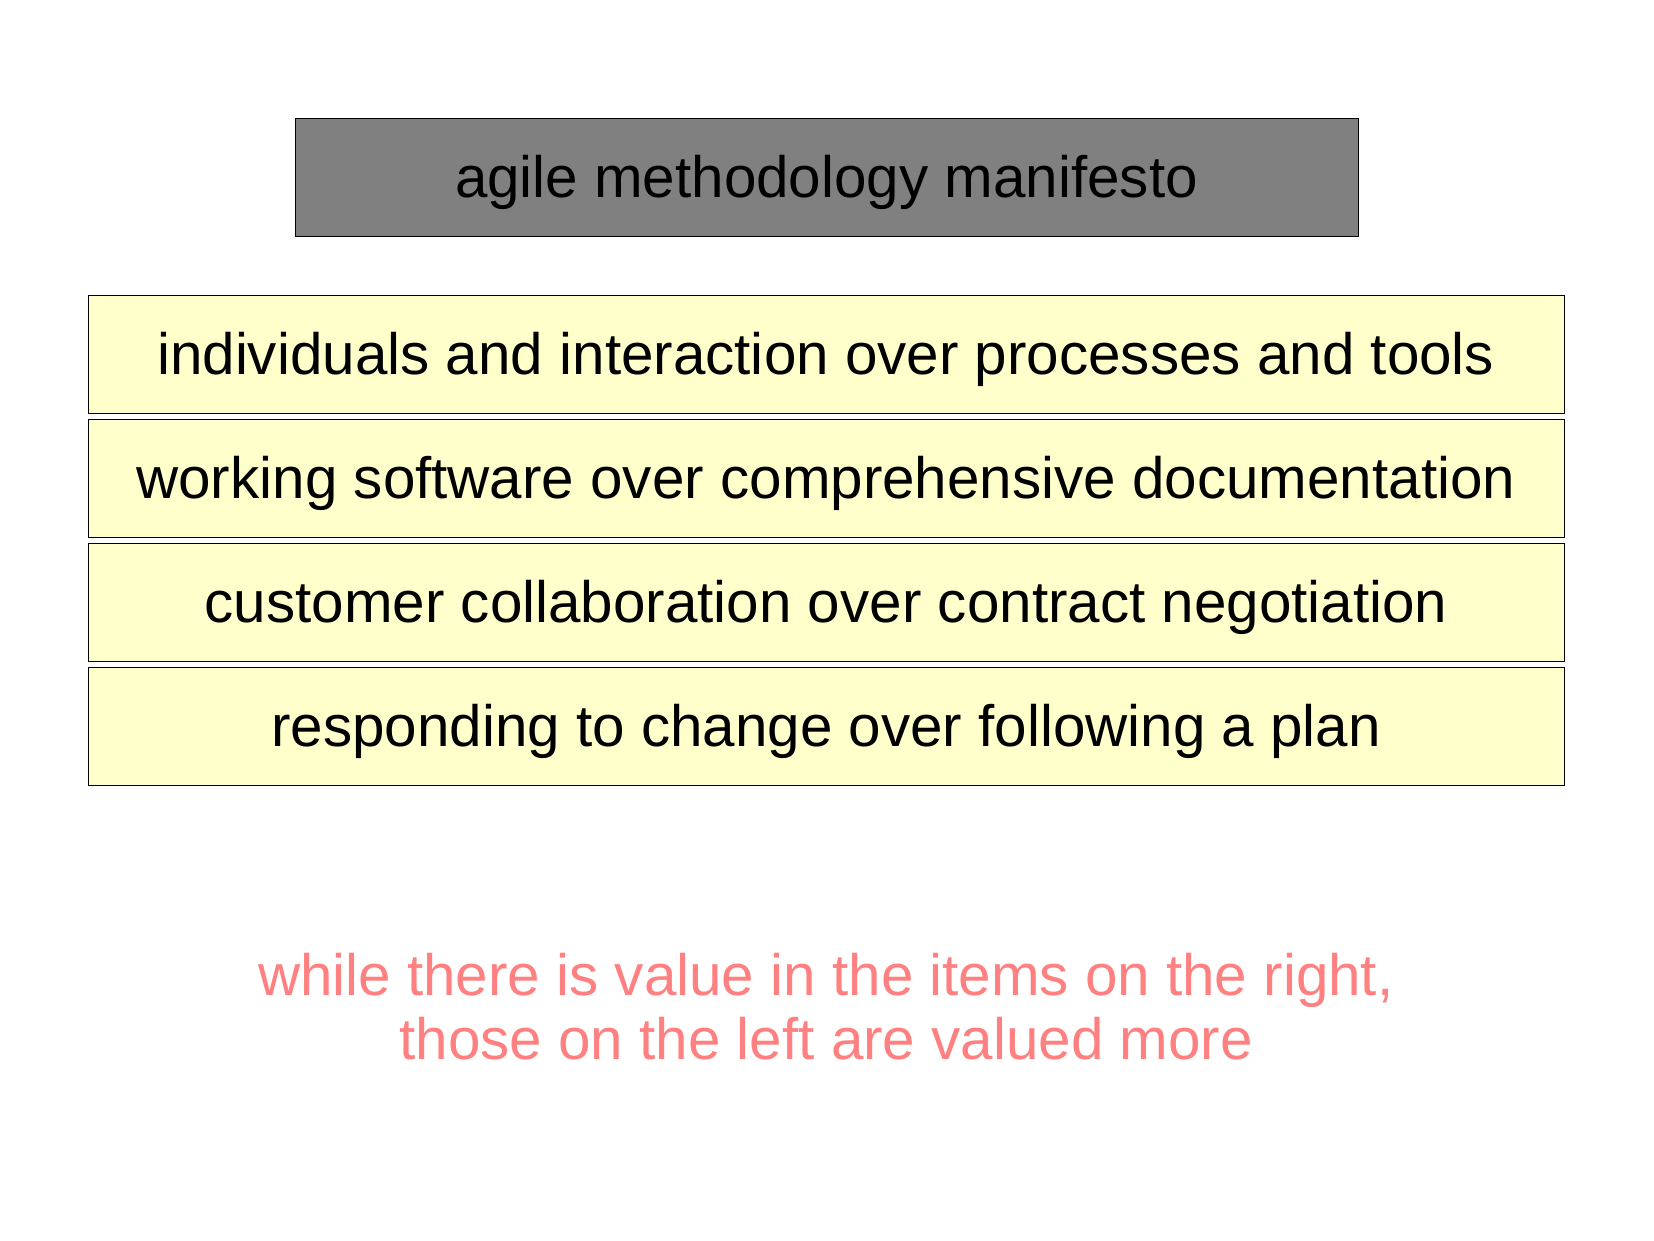

agile methodology manifesto
individuals and interaction over processes and tools
working software over comprehensive documentation
customer collaboration over contract negotiation
responding to change over following a plan
while there is value in the items on the right,
those on the left are valued more